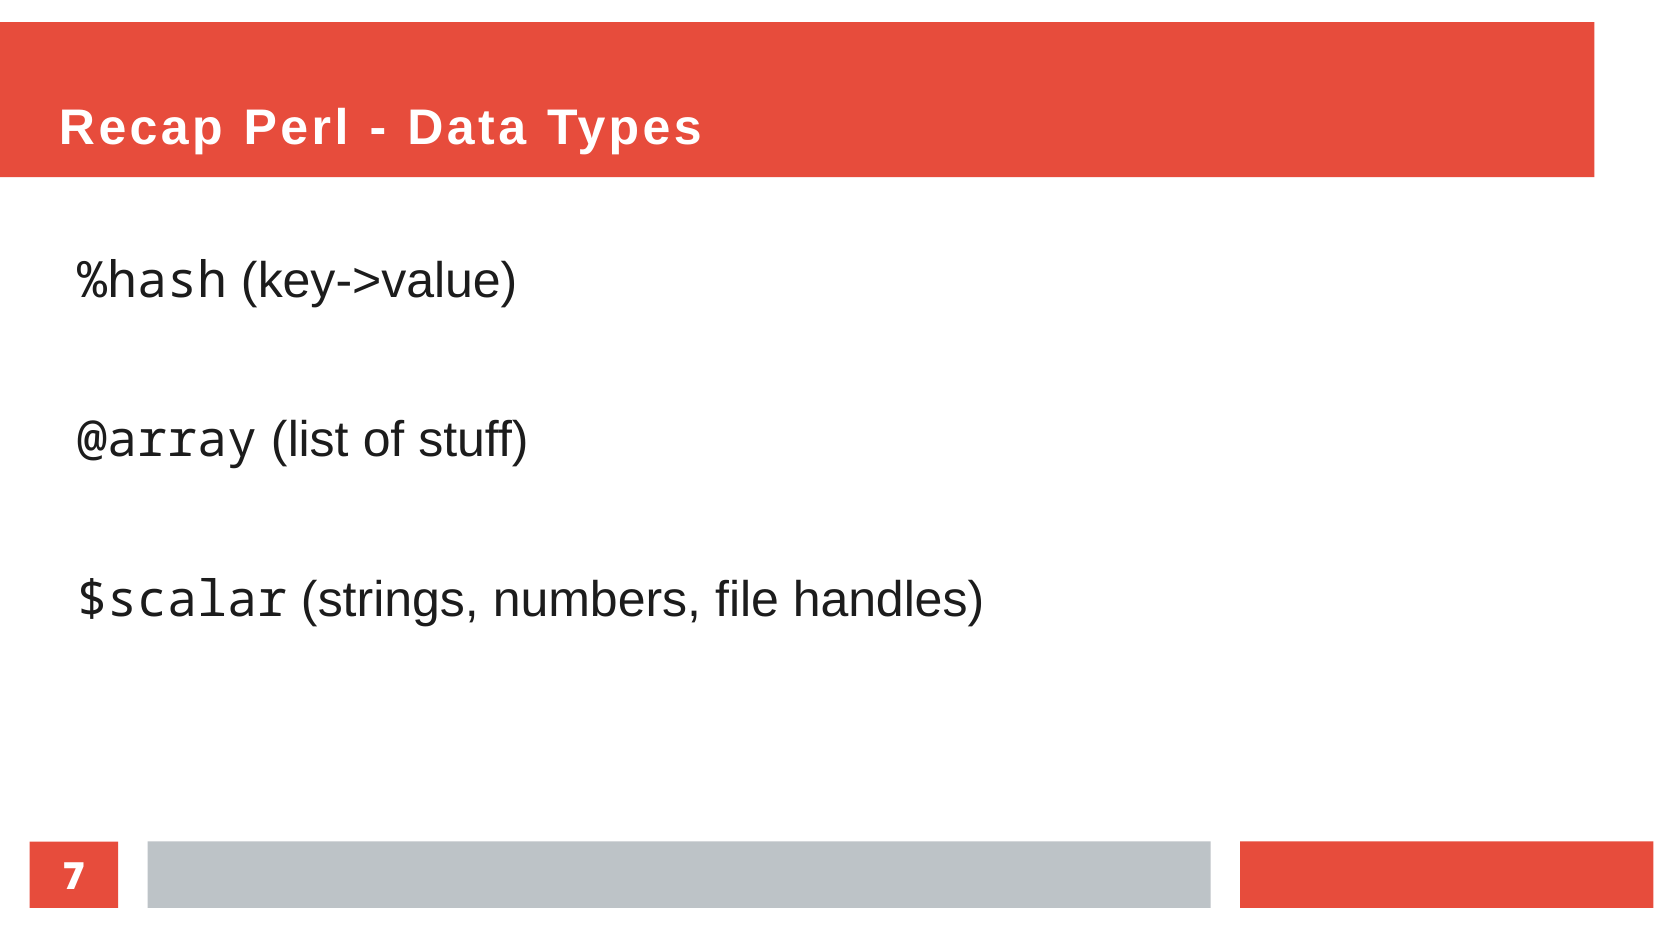

# Recap Perl - Data Types
%hash (key->value)
@array (list of stuff)
$scalar (strings, numbers, file handles)
7